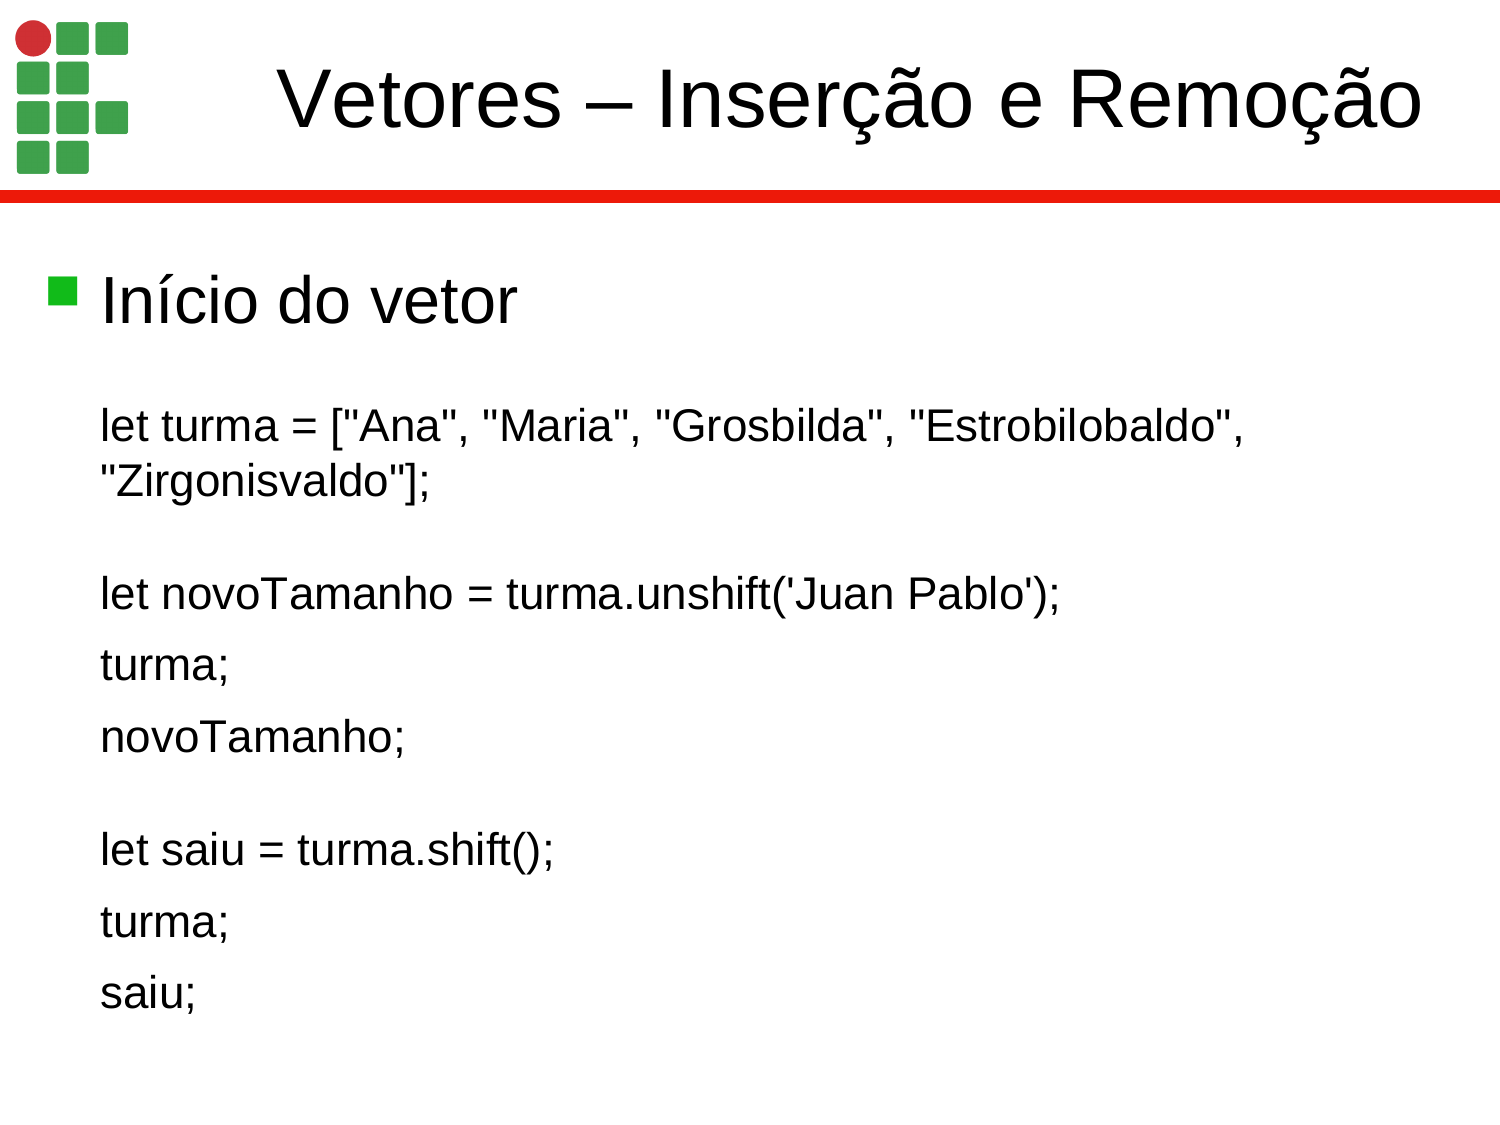

# Vetores – Inserção e Remoção
Início do vetor
let turma = ["Ana", "Maria", "Grosbilda", "Estrobilobaldo", "Zirgonisvaldo"];
let novoTamanho = turma.unshift('Juan Pablo');
turma;
novoTamanho;
let saiu = turma.shift();
turma;
saiu;